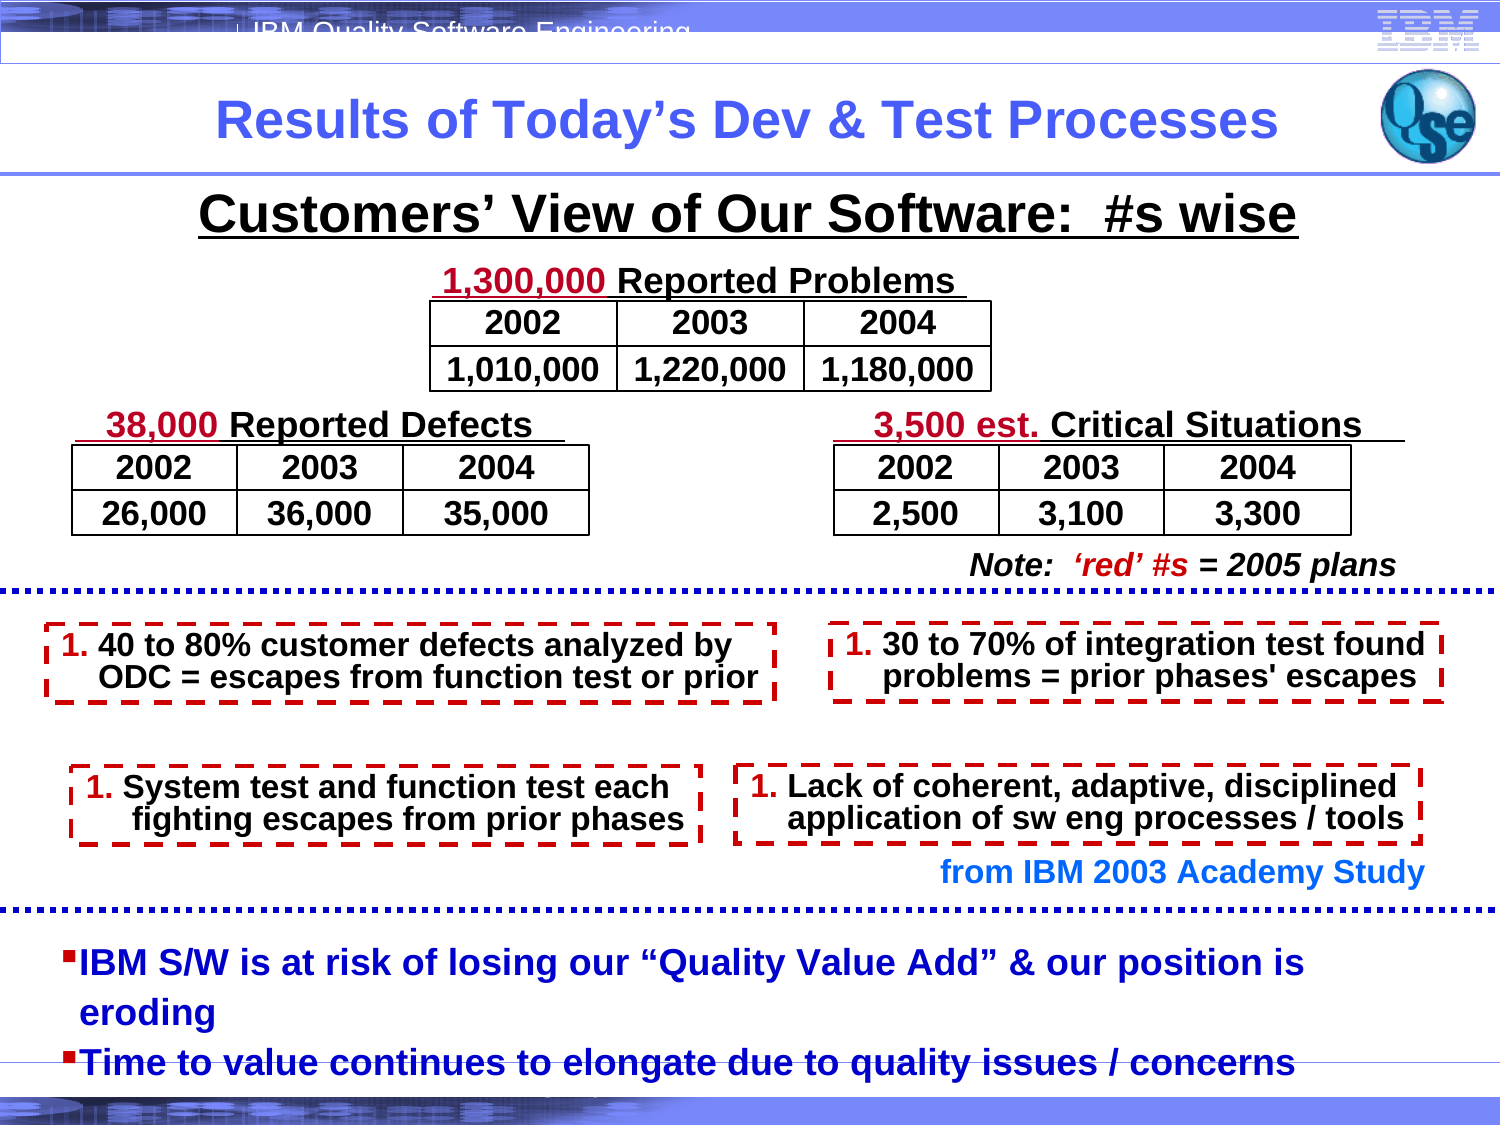

Results of Today’s Dev & Test Processes
Customers’ View of Our Software: #s wise
Note: ‘red’ #s = 2005 plans
30 to 70% of integration test found
problems = prior phases' escapes
40 to 80% customer defects analyzed by
ODC = escapes from function test or prior
Lack of coherent, adaptive, disciplined
application of sw eng processes / tools
System test and function test each
 fighting escapes from prior phases
from IBM 2003 Academy Study
IBM S/W is at risk of losing our “Quality Value Add” & our position is eroding
Time to value continues to elongate due to quality issues / concerns
6